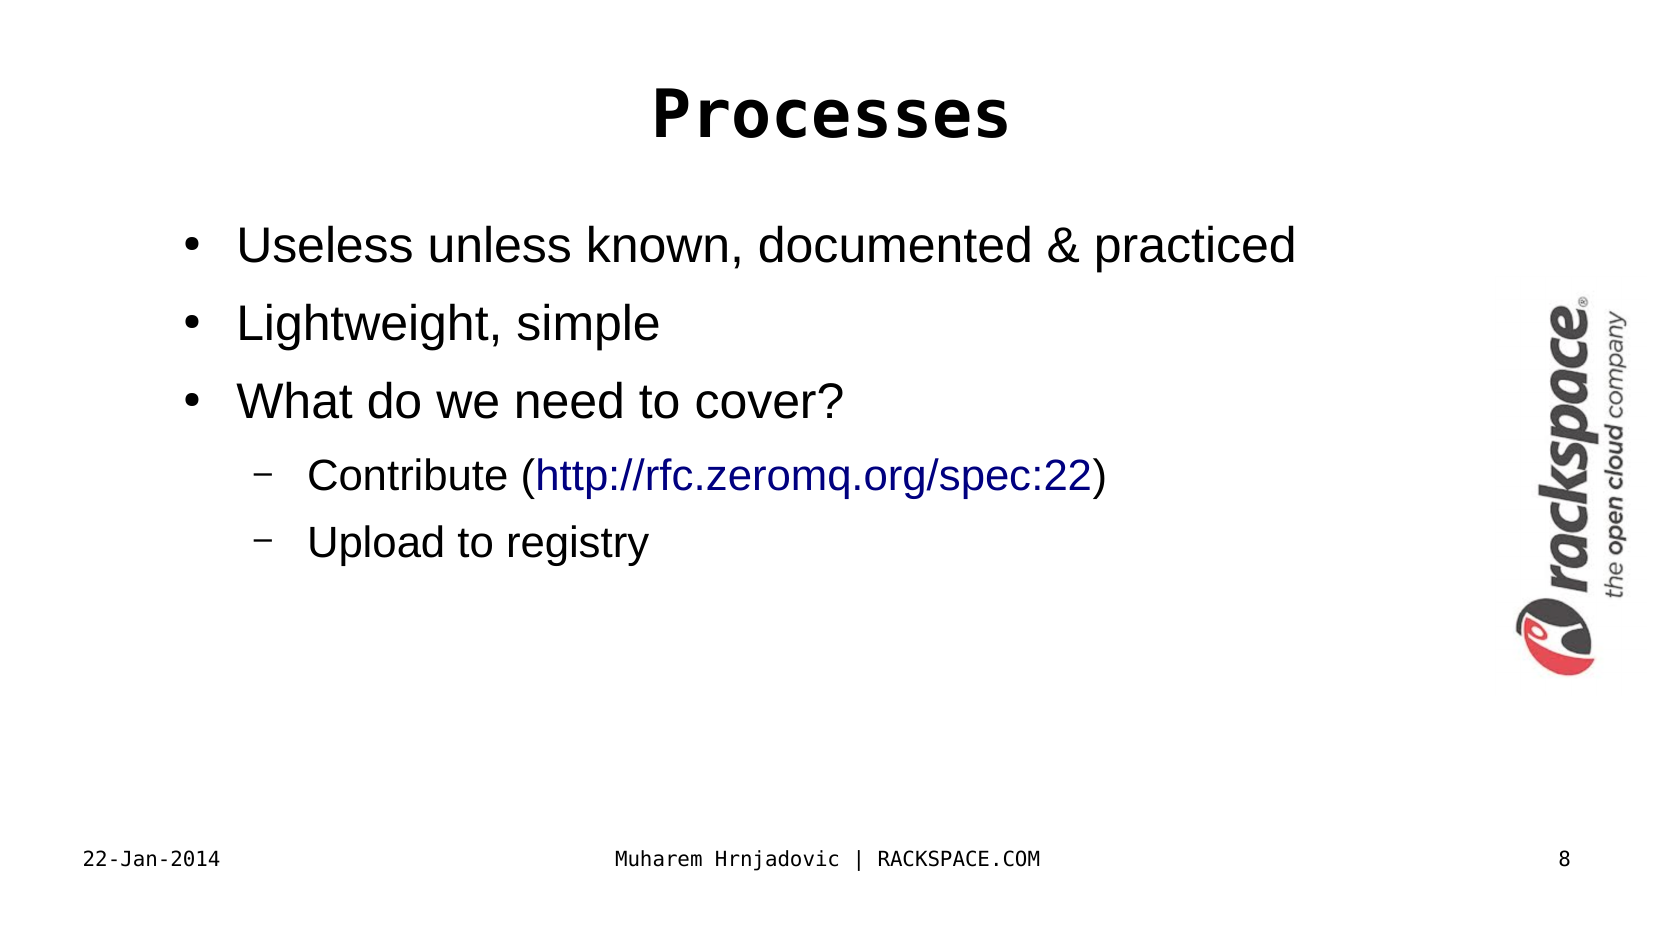

# Processes
Useless unless known, documented & practiced
Lightweight, simple
What do we need to cover?
Contribute (http://rfc.zeromq.org/spec:22)
Upload to registry
22-Jan-2014
Muharem Hrnjadovic | RACKSPACE.COM
8